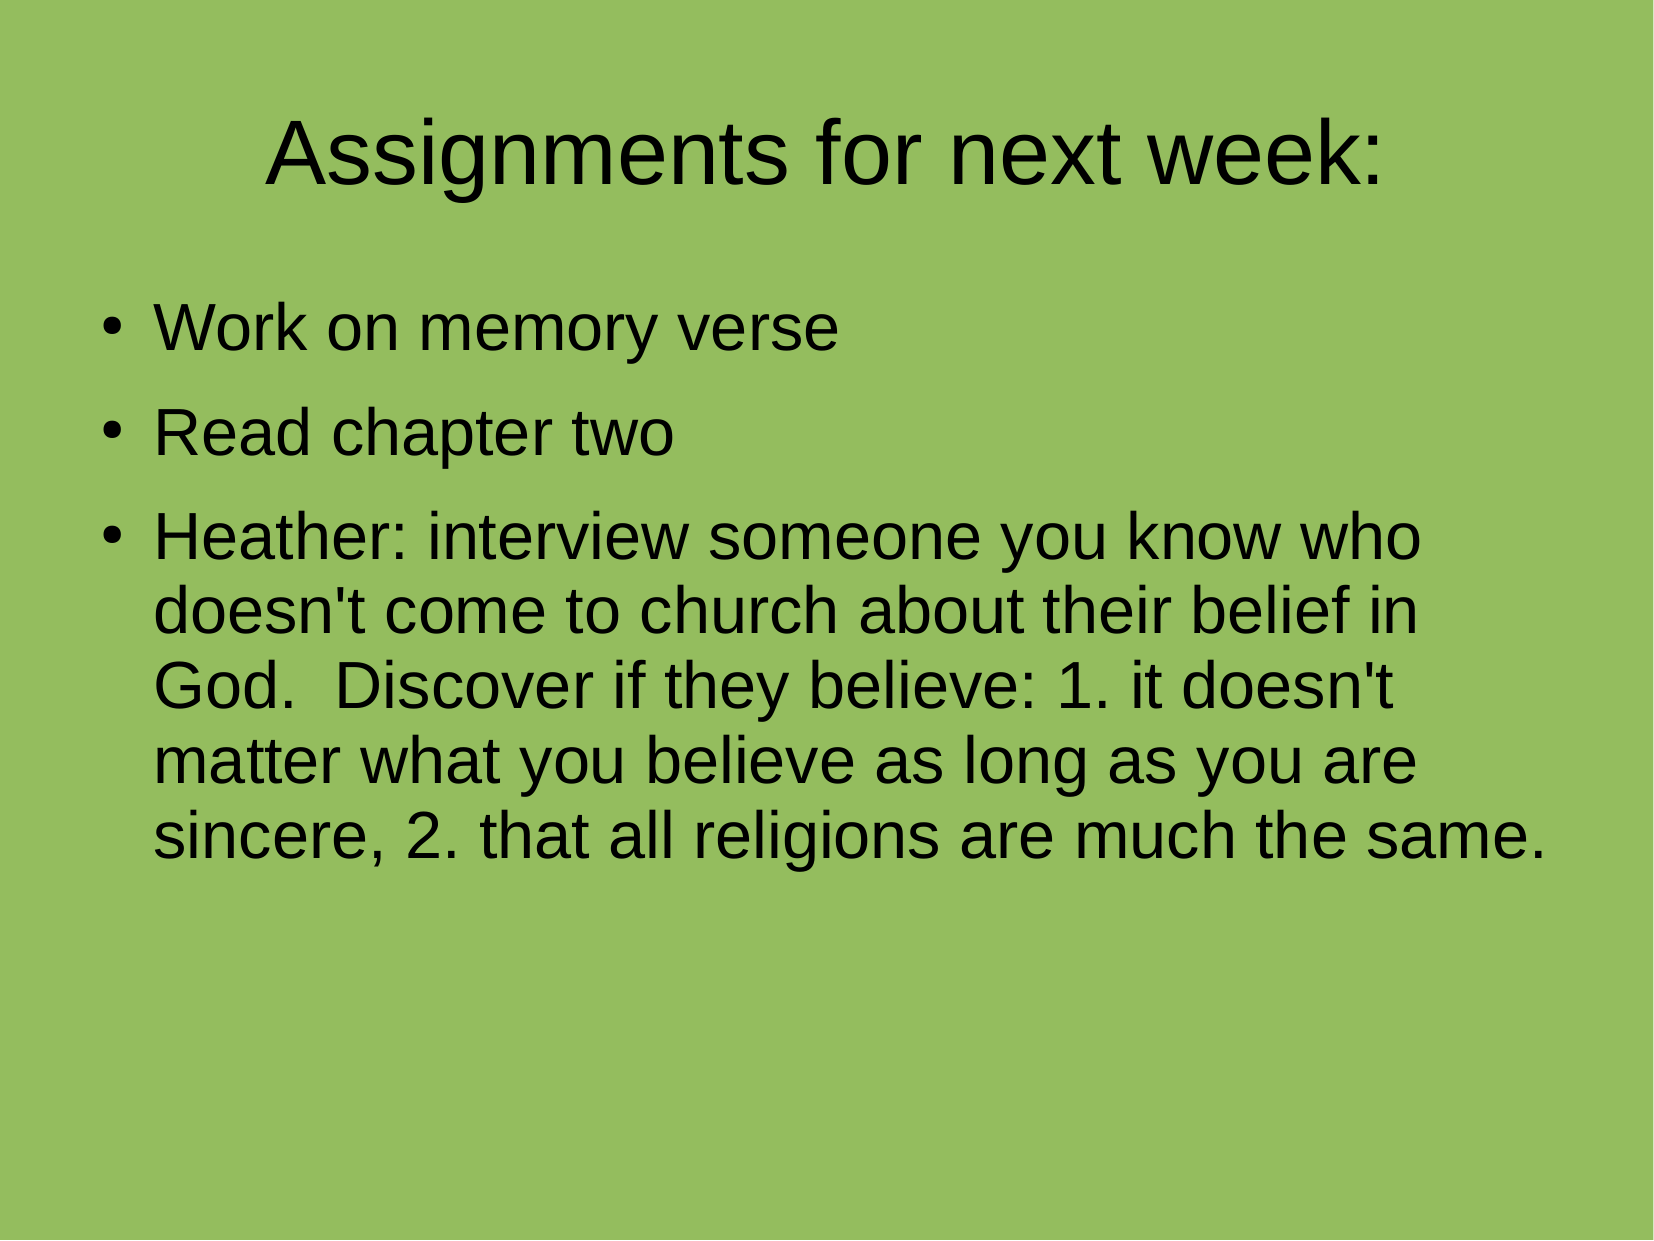

# Assignments for next week:
Work on memory verse
Read chapter two
Heather: interview someone you know who doesn't come to church about their belief in God. Discover if they believe: 1. it doesn't matter what you believe as long as you are sincere, 2. that all religions are much the same.